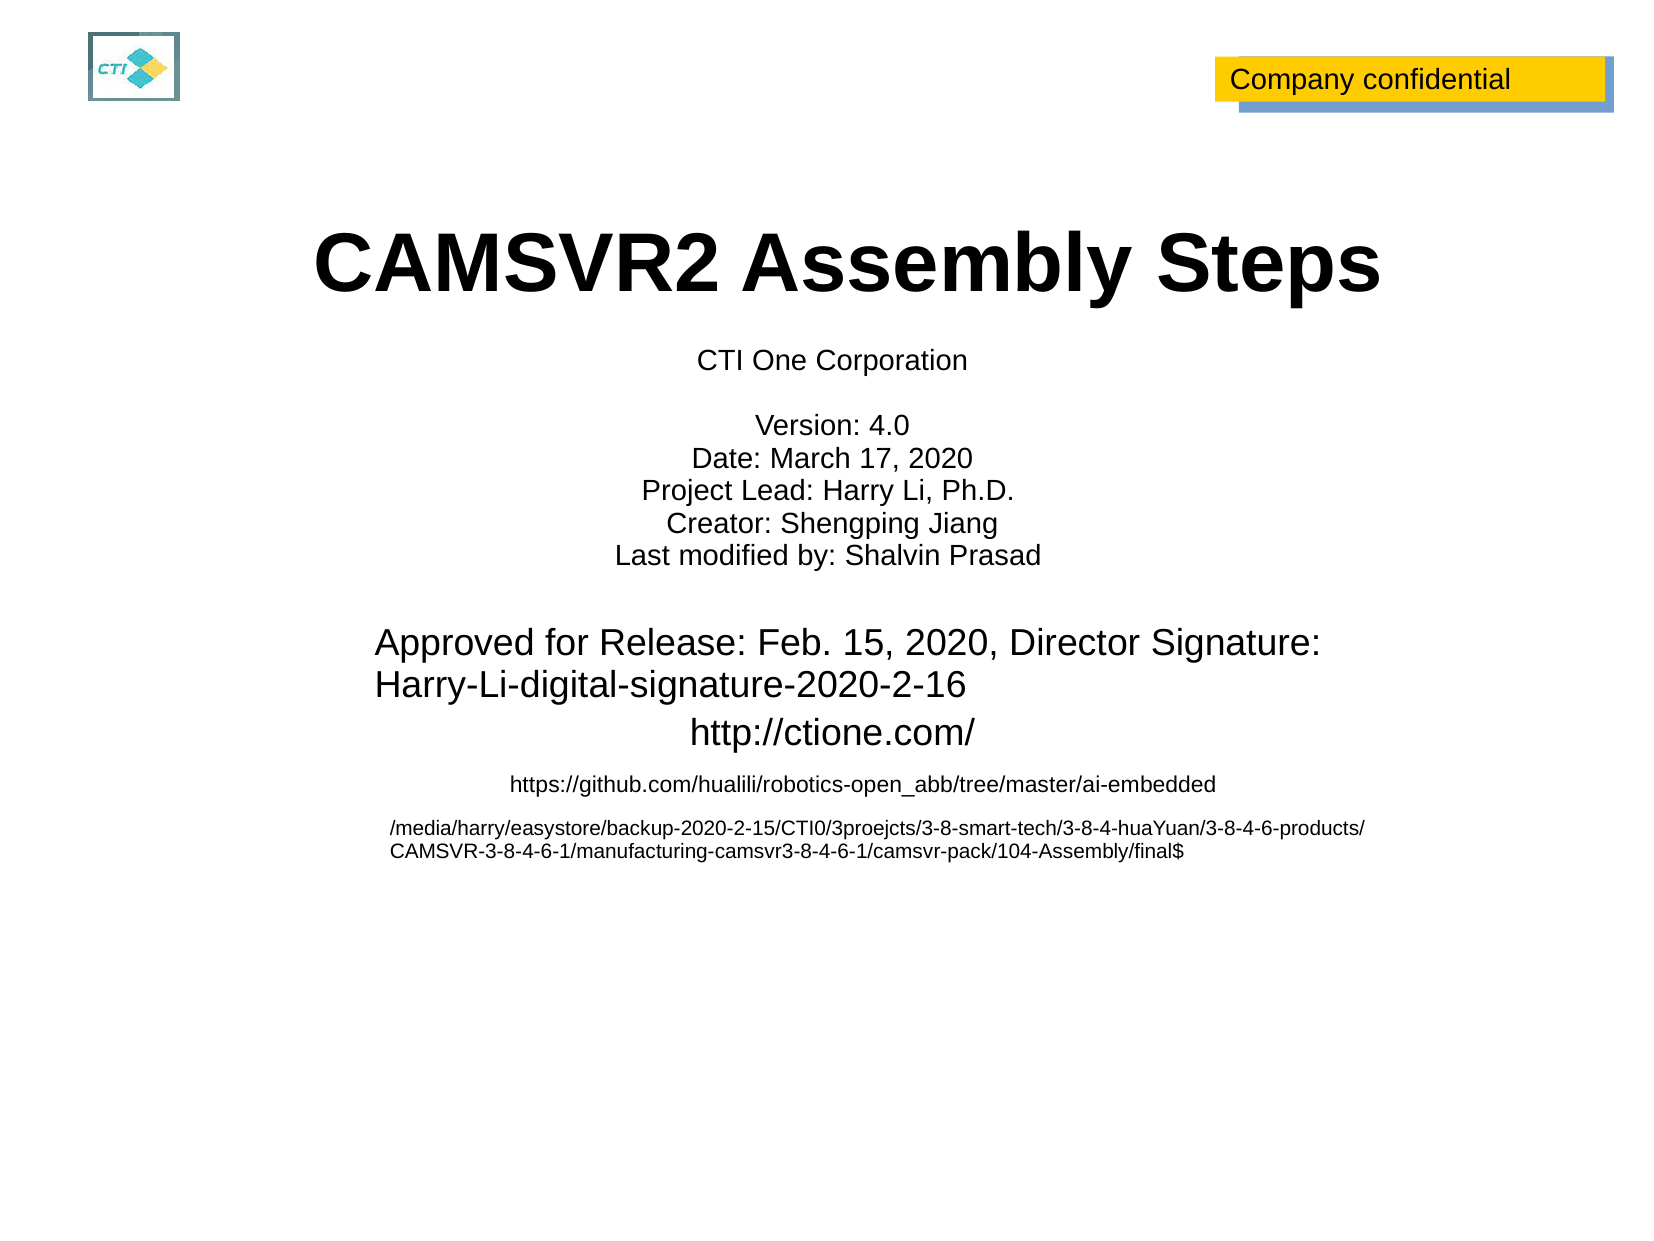

Company confidential
# CAMSVR2 Assembly Steps
CTI One Corporation
Version: 4.0
Date: March 17, 2020
Project Lead: Harry Li, Ph.D.
Creator: Shengping Jiang
Last modified by: Shalvin Prasad
Approved for Release: Feb. 15, 2020, Director Signature: Harry-Li-digital-signature-2020-2-16
http://ctione.com/
https://github.com/hualili/robotics-open_abb/tree/master/ai-embedded
/media/harry/easystore/backup-2020-2-15/CTI0/3proejcts/3-8-smart-tech/3-8-4-huaYuan/3-8-4-6-products/CAMSVR-3-8-4-6-1/manufacturing-camsvr3-8-4-6-1/camsvr-pack/104-Assembly/final$